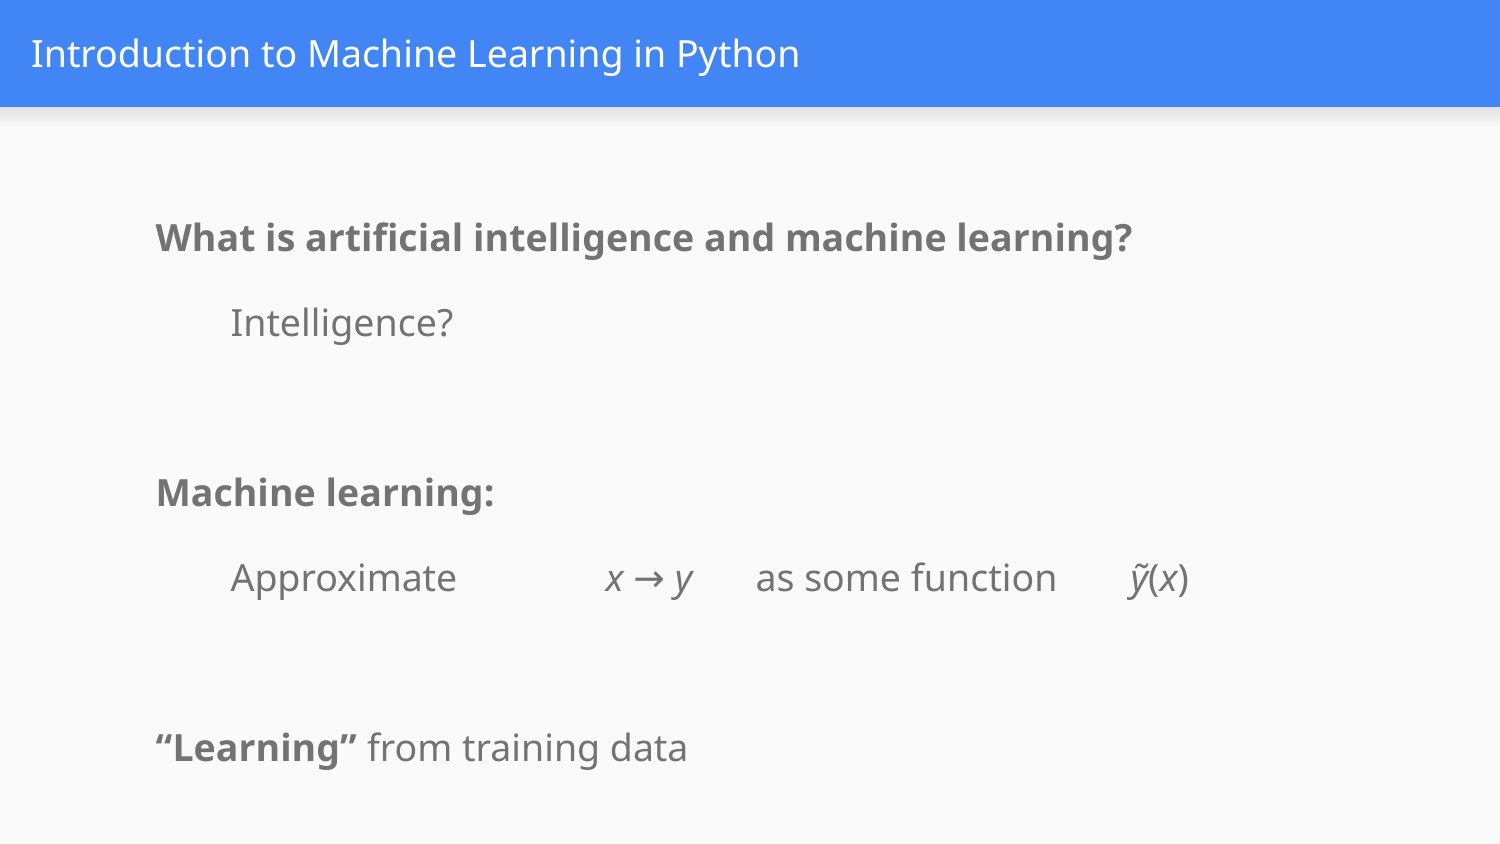

# Introduction to Machine Learning in Python
What is artificial intelligence and machine learning?
Intelligence?
Machine learning:
	Approximate		x → y 	as some function 	ỹ(x)
“Learning” from training data